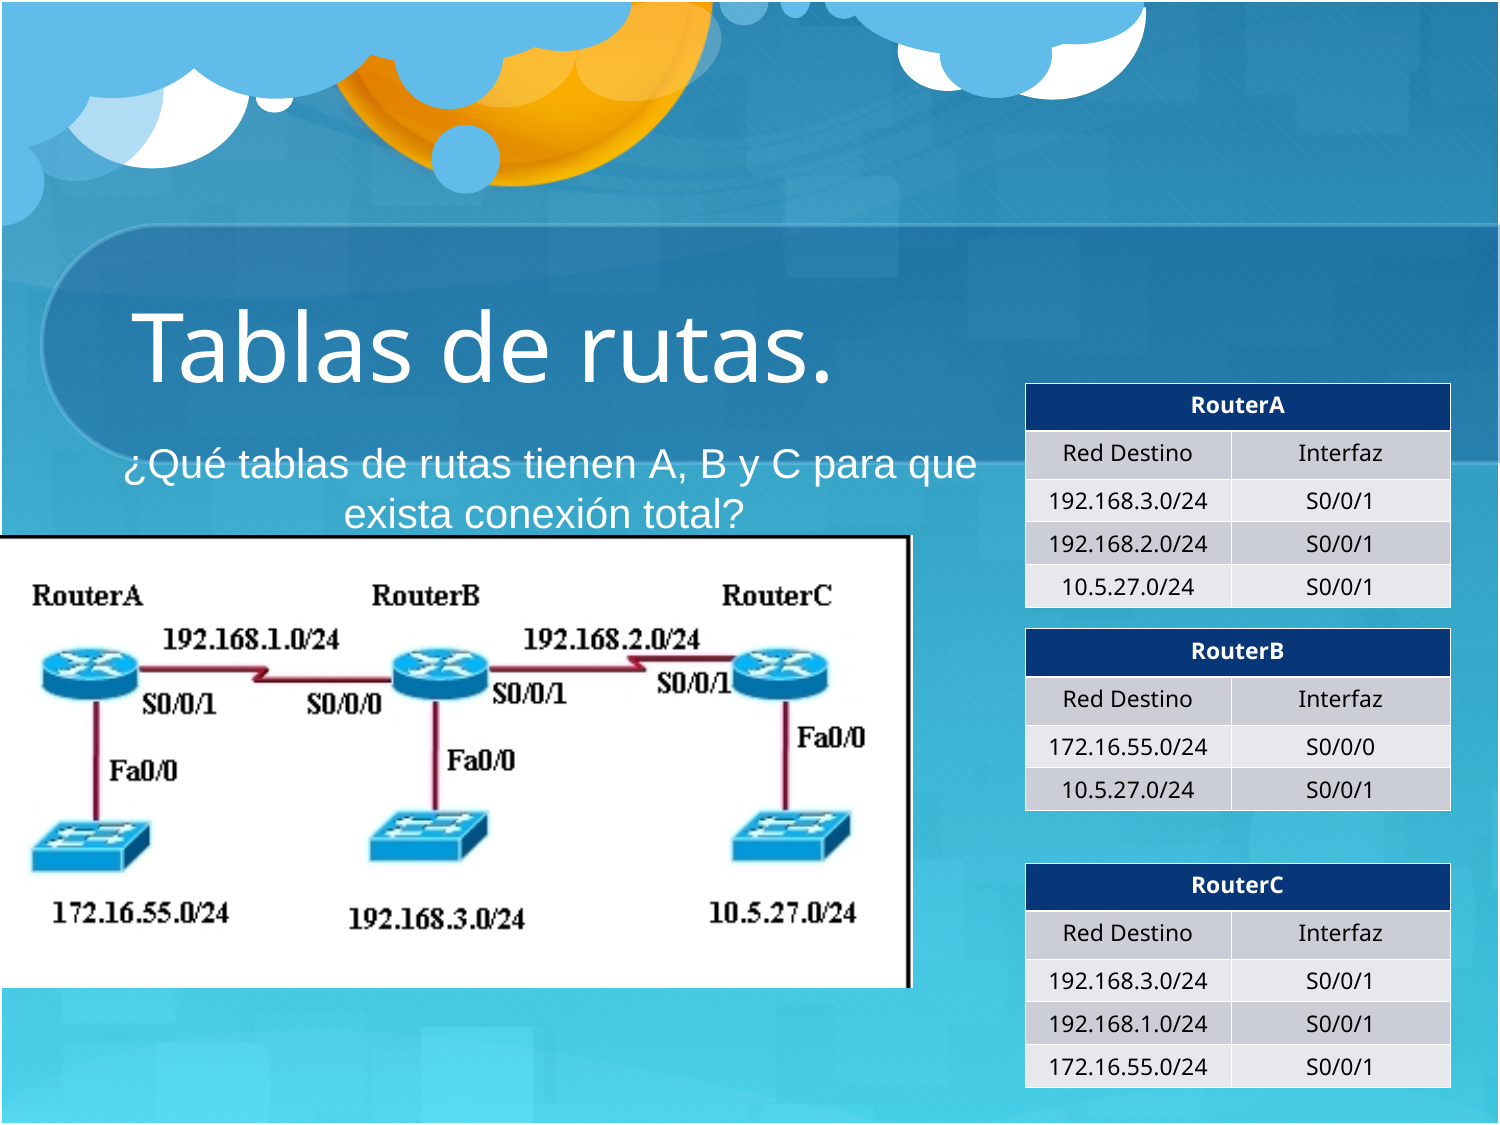

# Tablas de rutas.
| RouterA | |
| --- | --- |
| Red Destino | Interfaz |
| 192.168.3.0/24 | S0/0/1 |
| 192.168.2.0/24 | S0/0/1 |
| 10.5.27.0/24 | S0/0/1 |
¿Qué tablas de rutas tienen A, B y C para que exista conexión total?
| RouterB | |
| --- | --- |
| Red Destino | Interfaz |
| 172.16.55.0/24 | S0/0/0 |
| 10.5.27.0/24 | S0/0/1 |
| RouterC | |
| --- | --- |
| Red Destino | Interfaz |
| 192.168.3.0/24 | S0/0/1 |
| 192.168.1.0/24 | S0/0/1 |
| 172.16.55.0/24 | S0/0/1 |